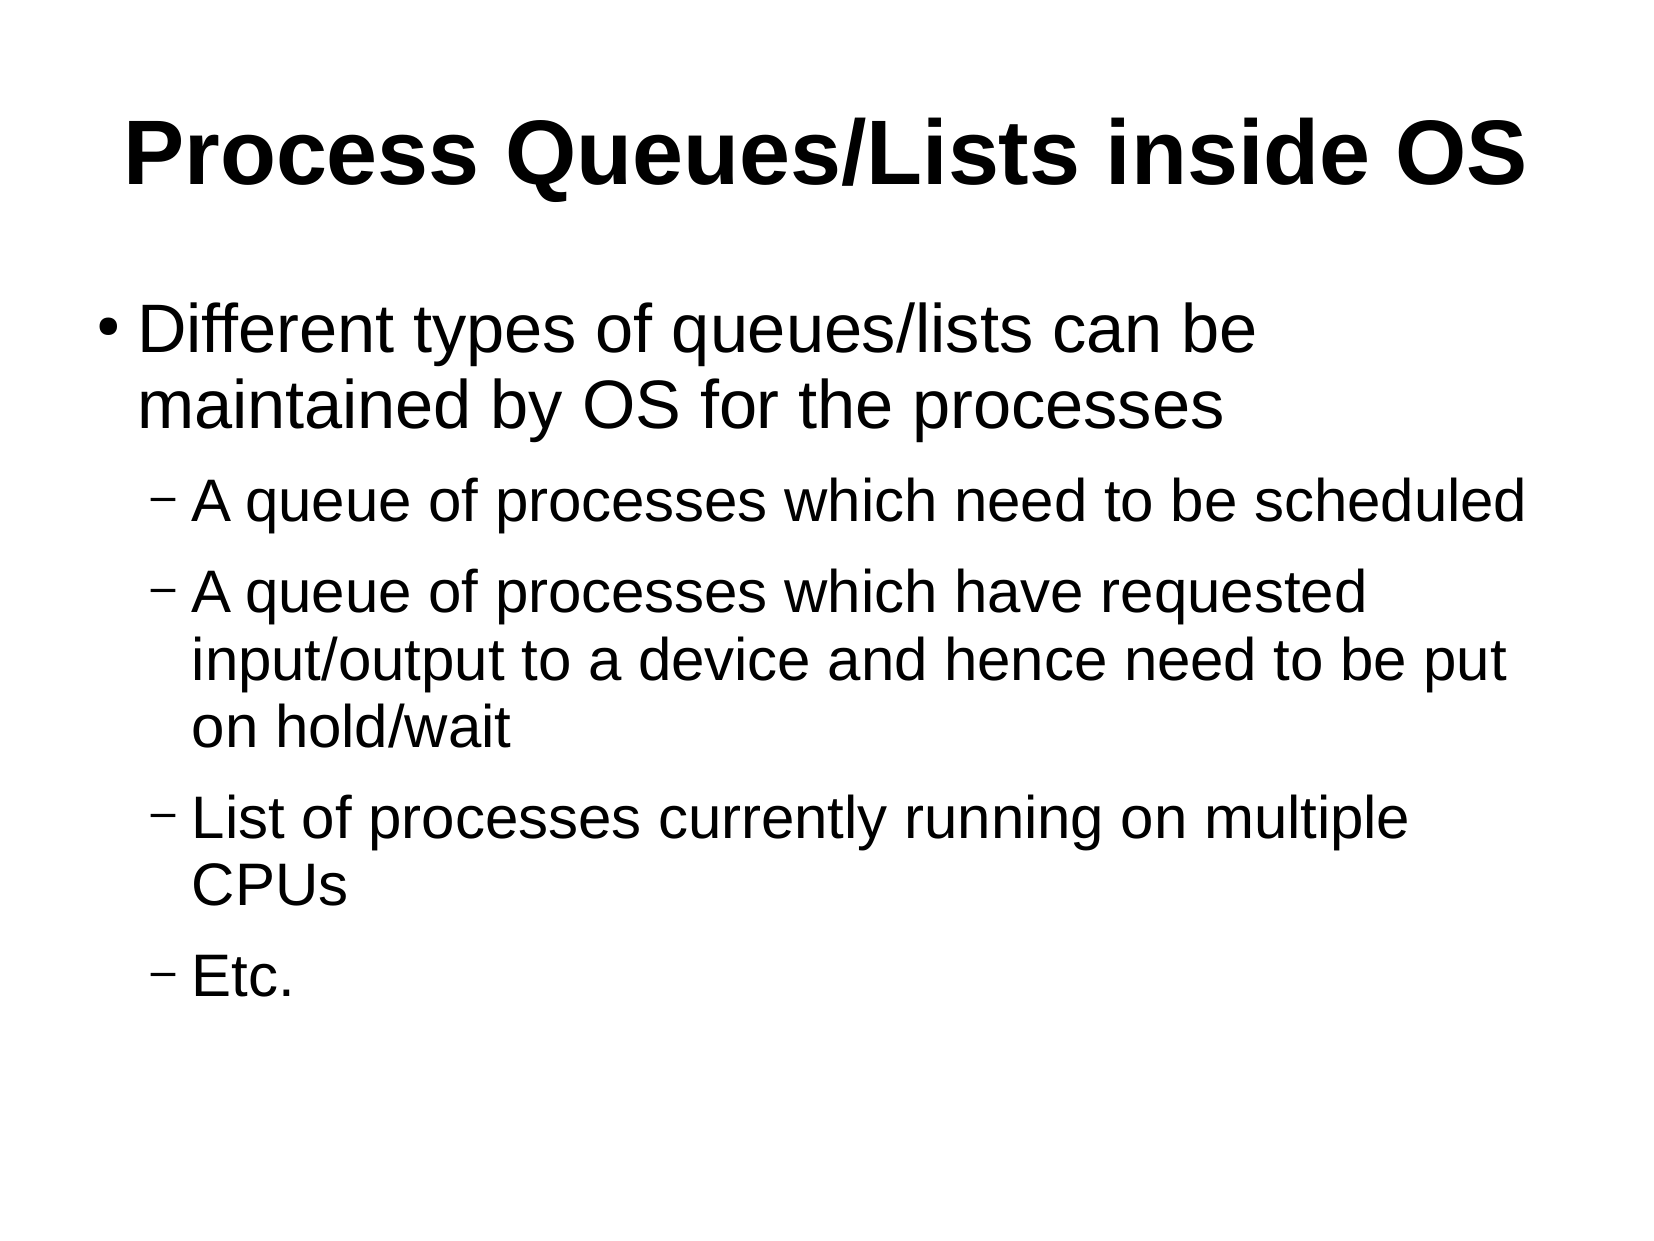

# Process Queues/Lists inside OS
Different types of queues/lists can be maintained by OS for the processes
A queue of processes which need to be scheduled
A queue of processes which have requested input/output to a device and hence need to be put on hold/wait
List of processes currently running on multiple CPUs
Etc.